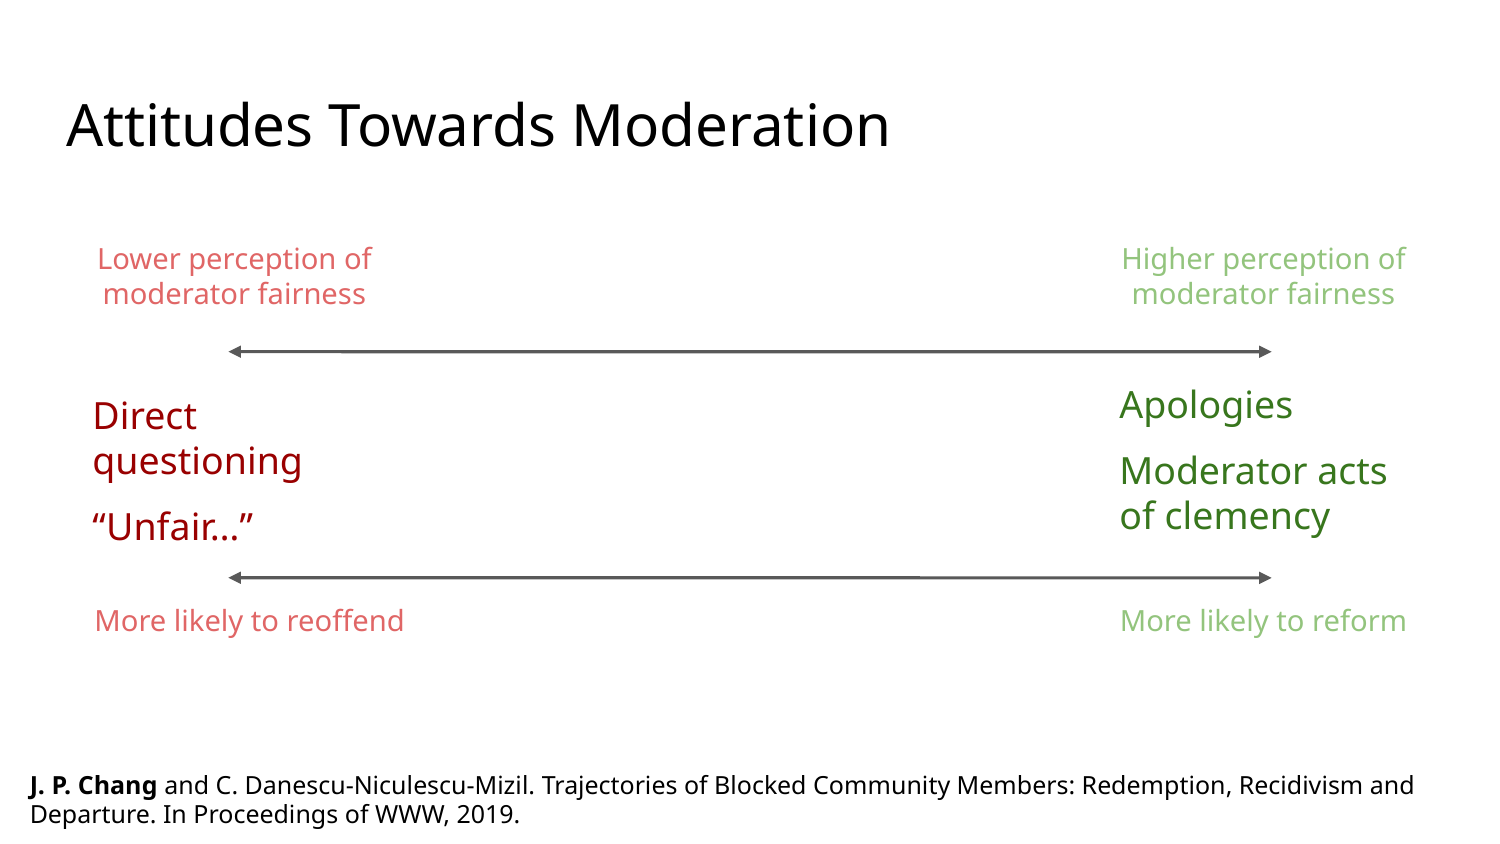

# Attitudes Towards Moderation
Lower perception of moderator fairness
Higher perception of moderator fairness
Apologies
Moderator acts of clemency
Direct questioning
“Unfair…”
More likely to reoffend
More likely to reform
J. P. Chang and C. Danescu-Niculescu-Mizil. Trajectories of Blocked Community Members: Redemption, Recidivism and Departure. In Proceedings of WWW, 2019.